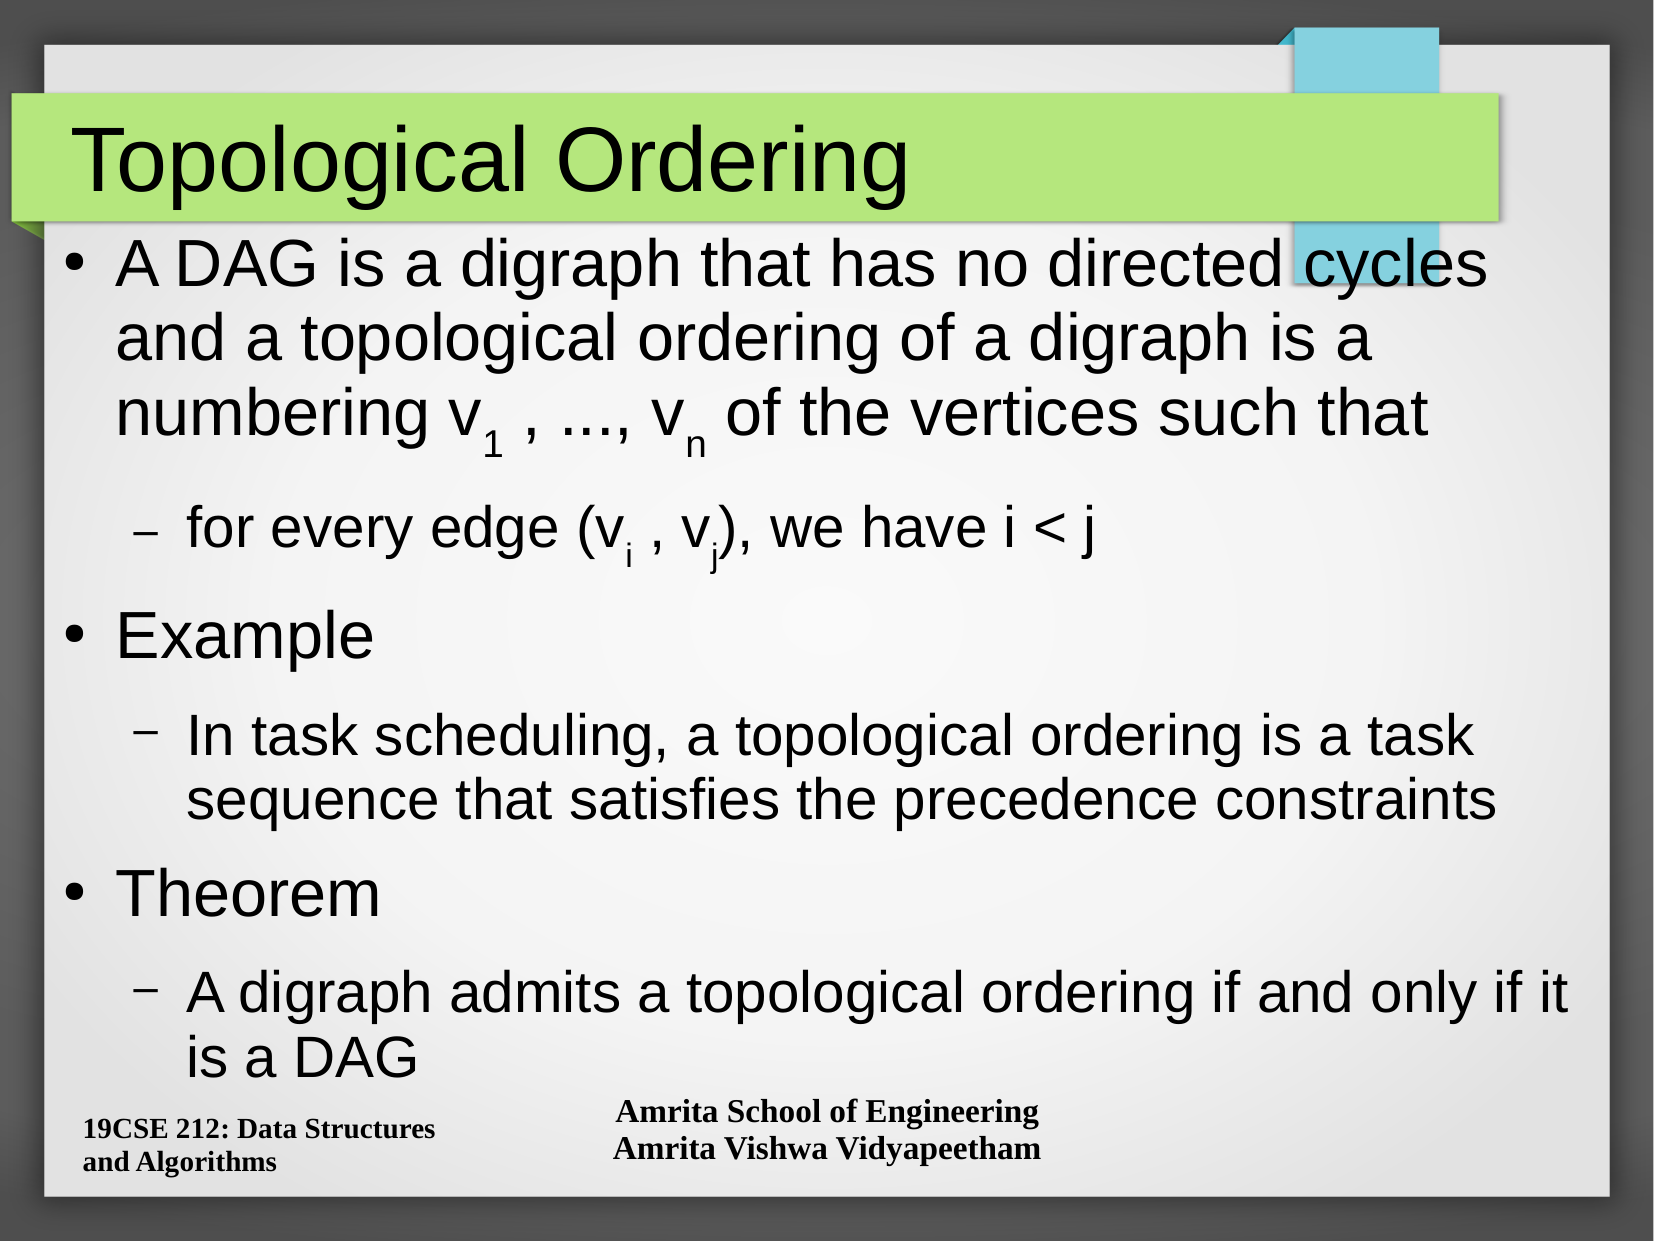

# Topological Ordering
A DAG is a digraph that has no directed cycles and a topological ordering of a digraph is a numbering v1 , ..., vn of the vertices such that
for every edge (vi , vj), we have i < j
Example
In task scheduling, a topological ordering is a task sequence that satisfies the precedence constraints
Theorem
A digraph admits a topological ordering if and only if it is a DAG